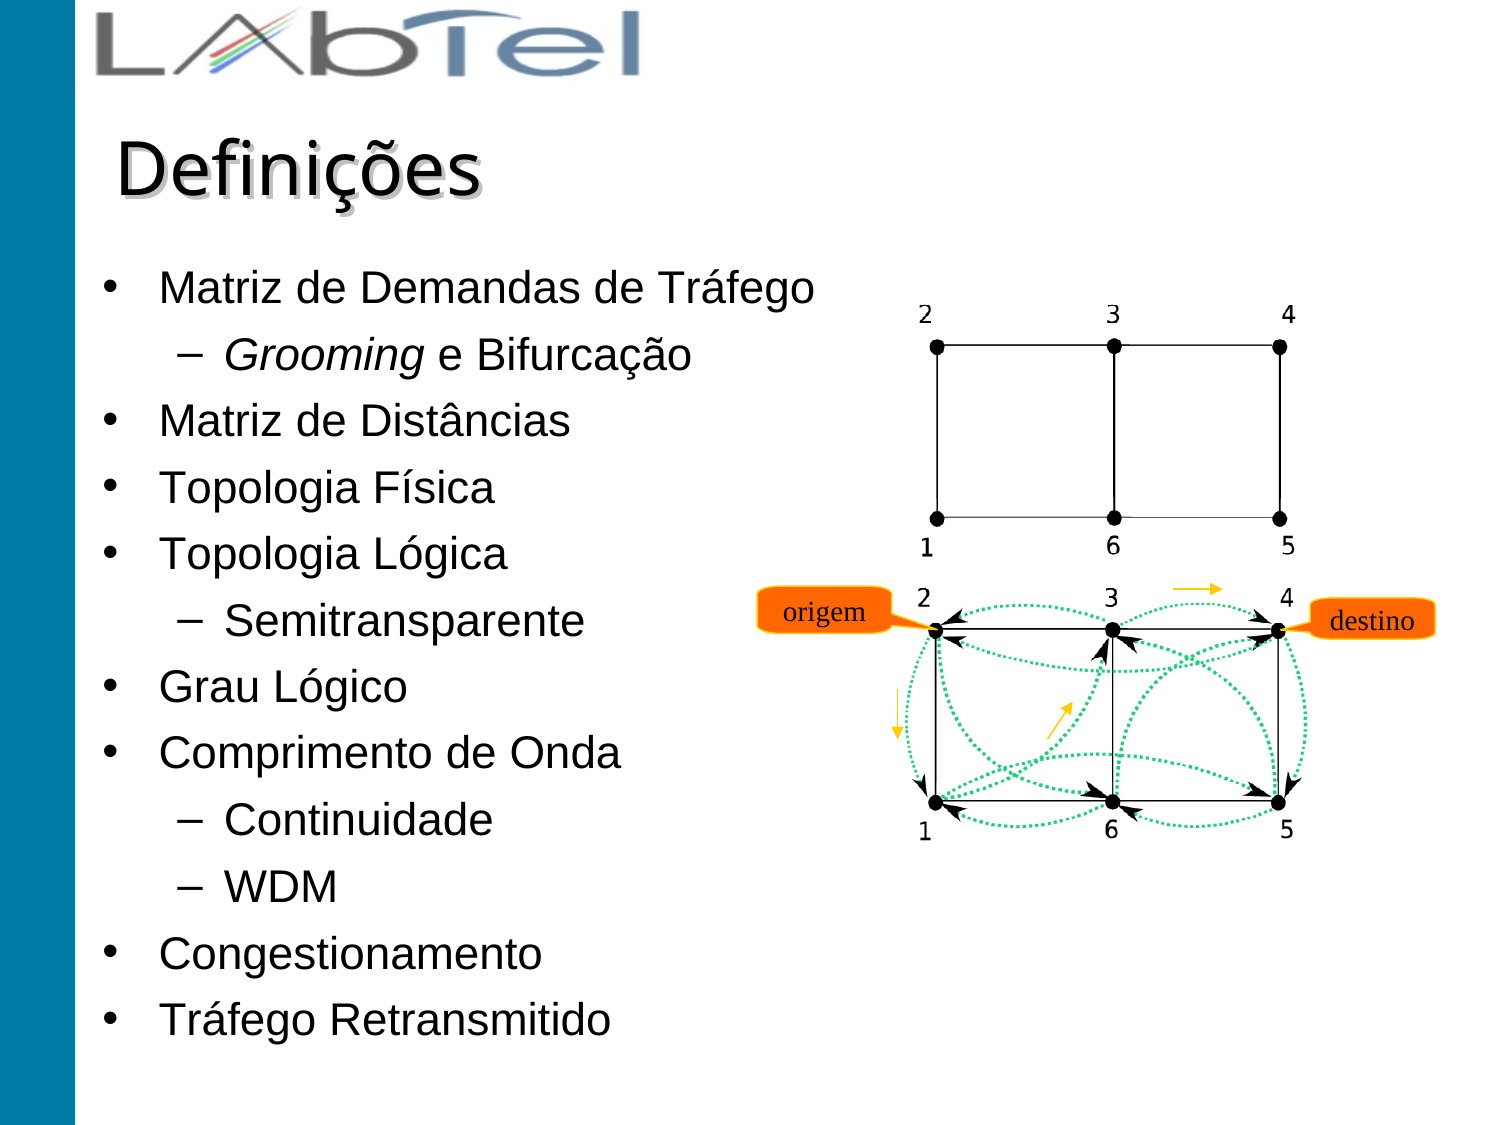

# Definições
Matriz de Demandas de Tráfego
Grooming e Bifurcação
Matriz de Distâncias
Topologia Física
Topologia Lógica
Semitransparente
Grau Lógico
Comprimento de Onda
Continuidade
WDM
Congestionamento
Tráfego Retransmitido
origem
destino